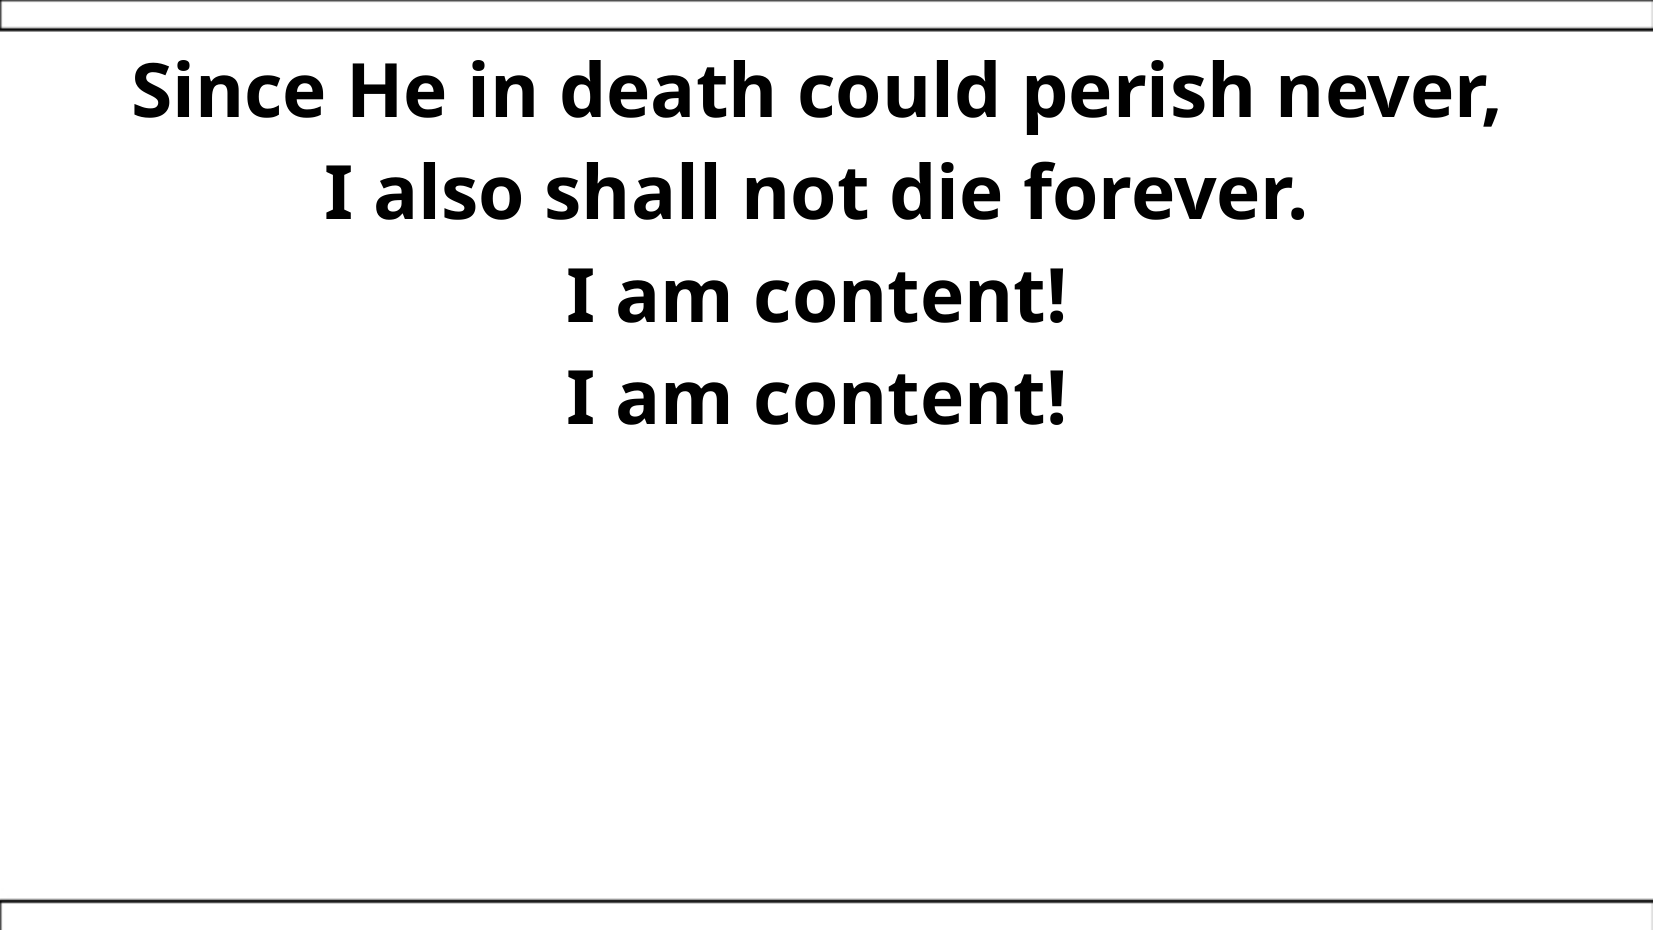

Since He in death could perish never,
I also shall not die forever.
I am content!
I am content!